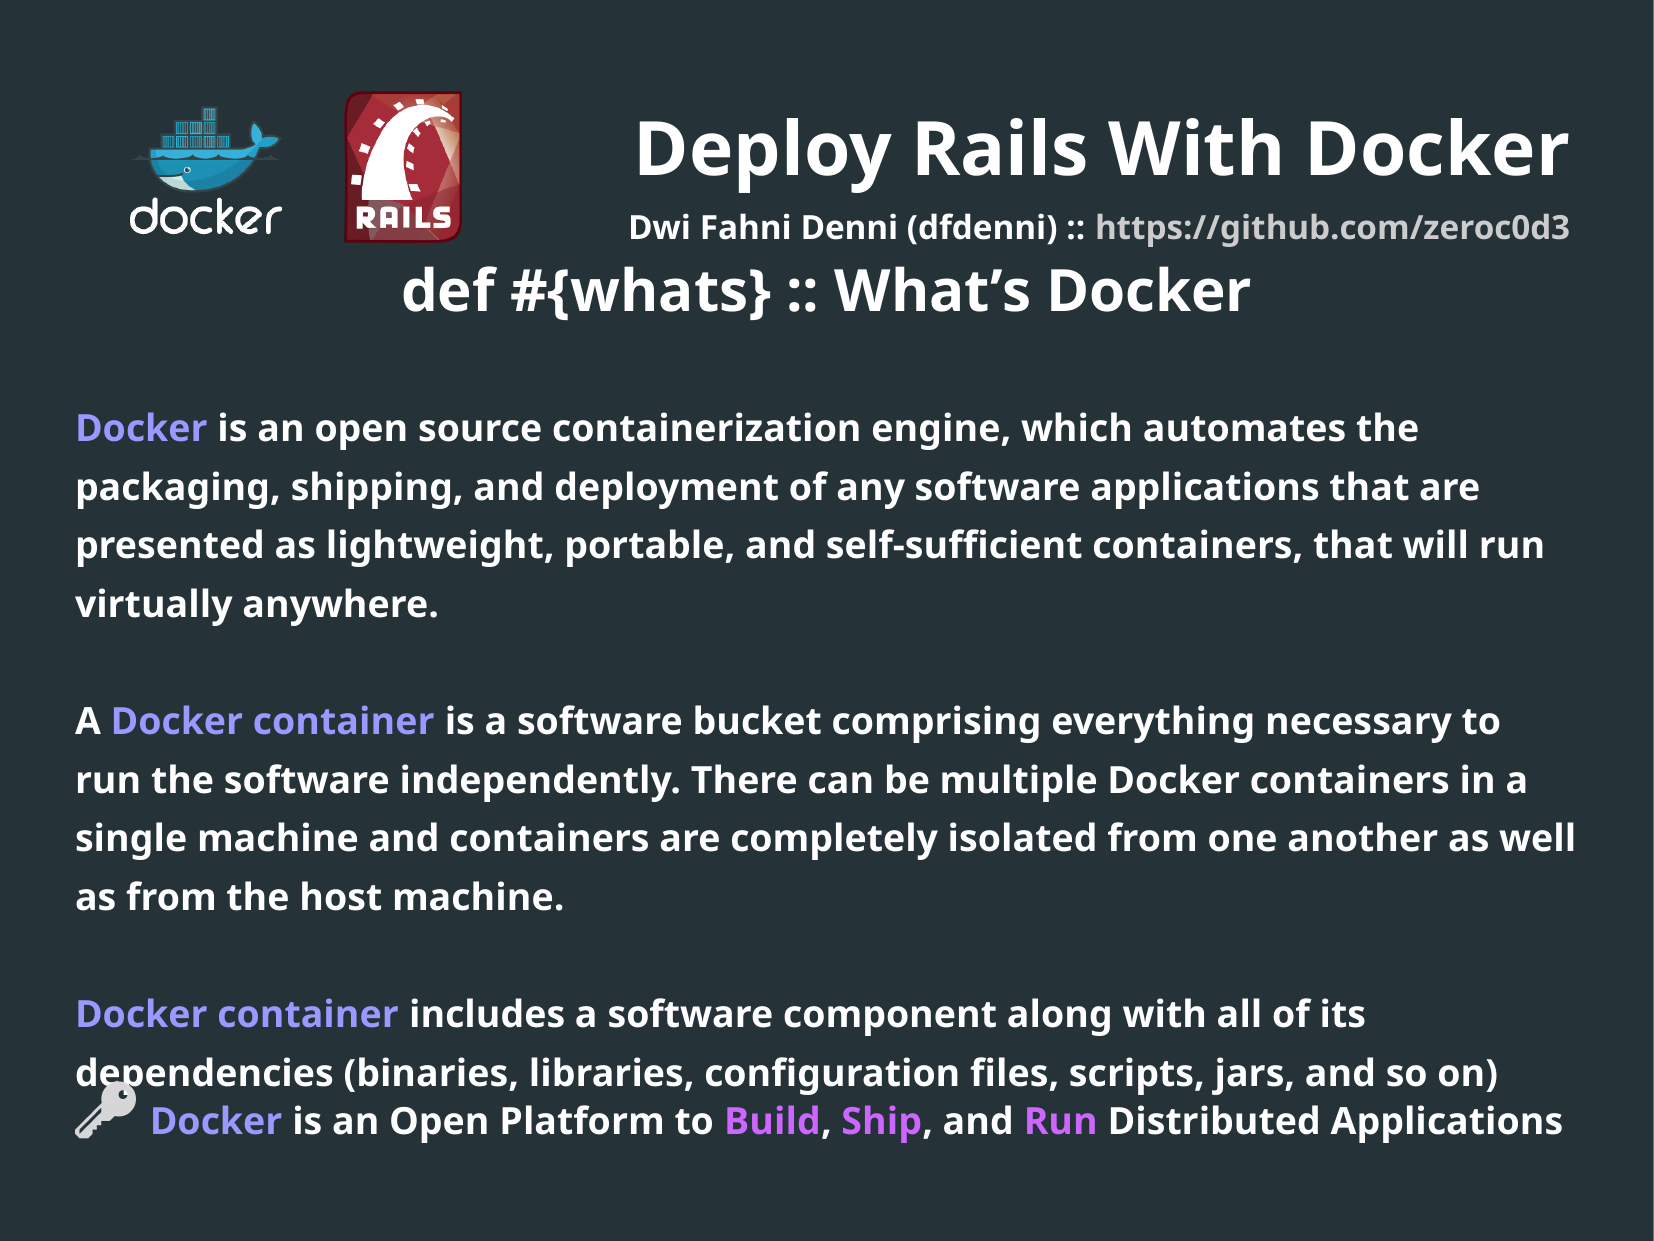

Deploy Rails With Docker
Dwi Fahni Denni (dfdenni) :: https://github.com/zeroc0d3
# def #{whats} :: What’s Docker
Docker is an open source containerization engine, which automates the packaging, shipping, and deployment of any software applications that are presented as lightweight, portable, and self-sufficient containers, that will run virtually anywhere.
A Docker container is a software bucket comprising everything necessary to run the software independently. There can be multiple Docker containers in a single machine and containers are completely isolated from one another as well as from the host machine.
Docker container includes a software component along with all of its dependencies (binaries, libraries, configuration files, scripts, jars, and so on)
Docker is an Open Platform to Build, Ship, and Run Distributed Applications